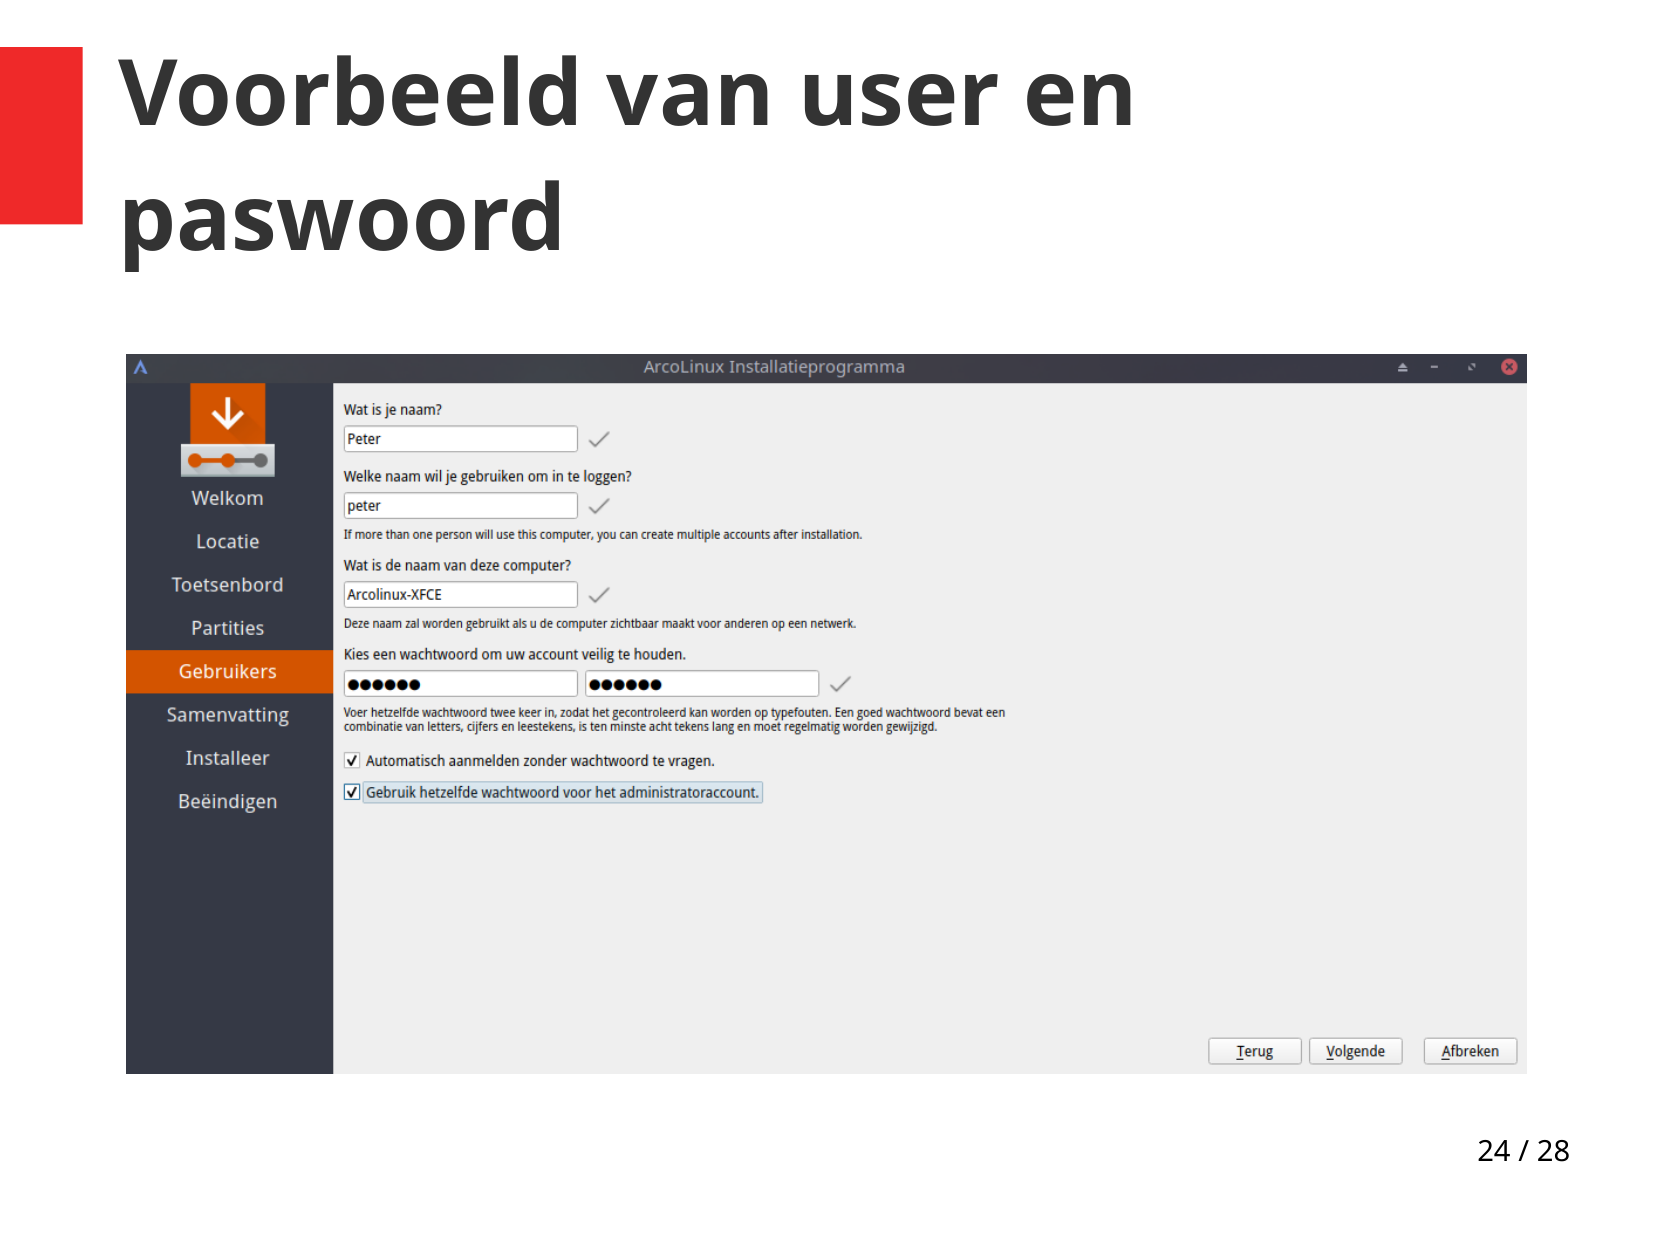

# Voorbeeld van user en paswoord
24